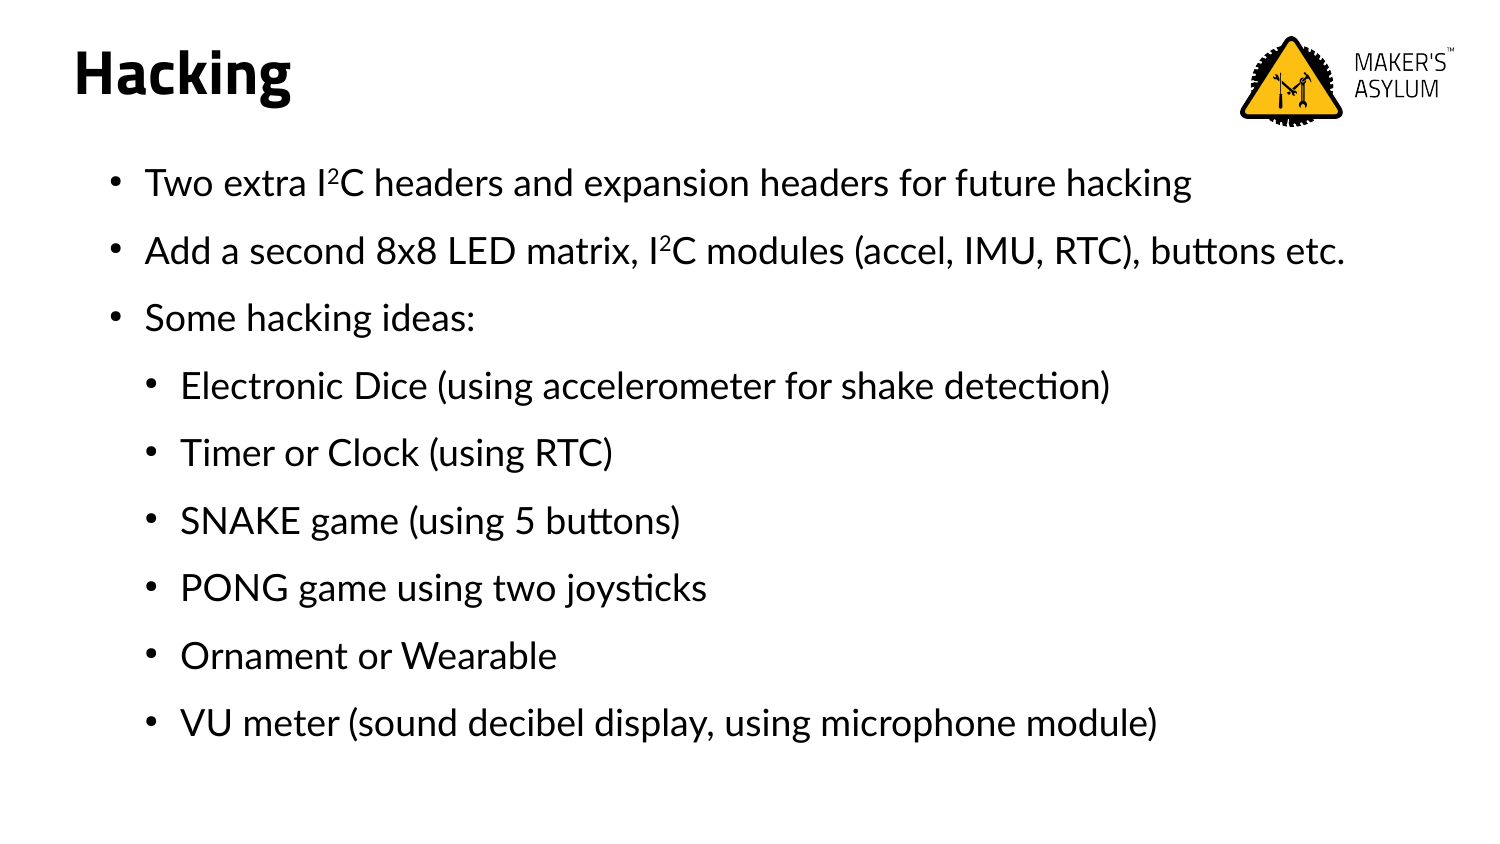

Hacking
Two extra I2C headers and expansion headers for future hacking
Add a second 8x8 LED matrix, I2C modules (accel, IMU, RTC), buttons etc.
Some hacking ideas:
Electronic Dice (using accelerometer for shake detection)
Timer or Clock (using RTC)
SNAKE game (using 5 buttons)
PONG game using two joysticks
Ornament or Wearable
VU meter (sound decibel display, using microphone module)